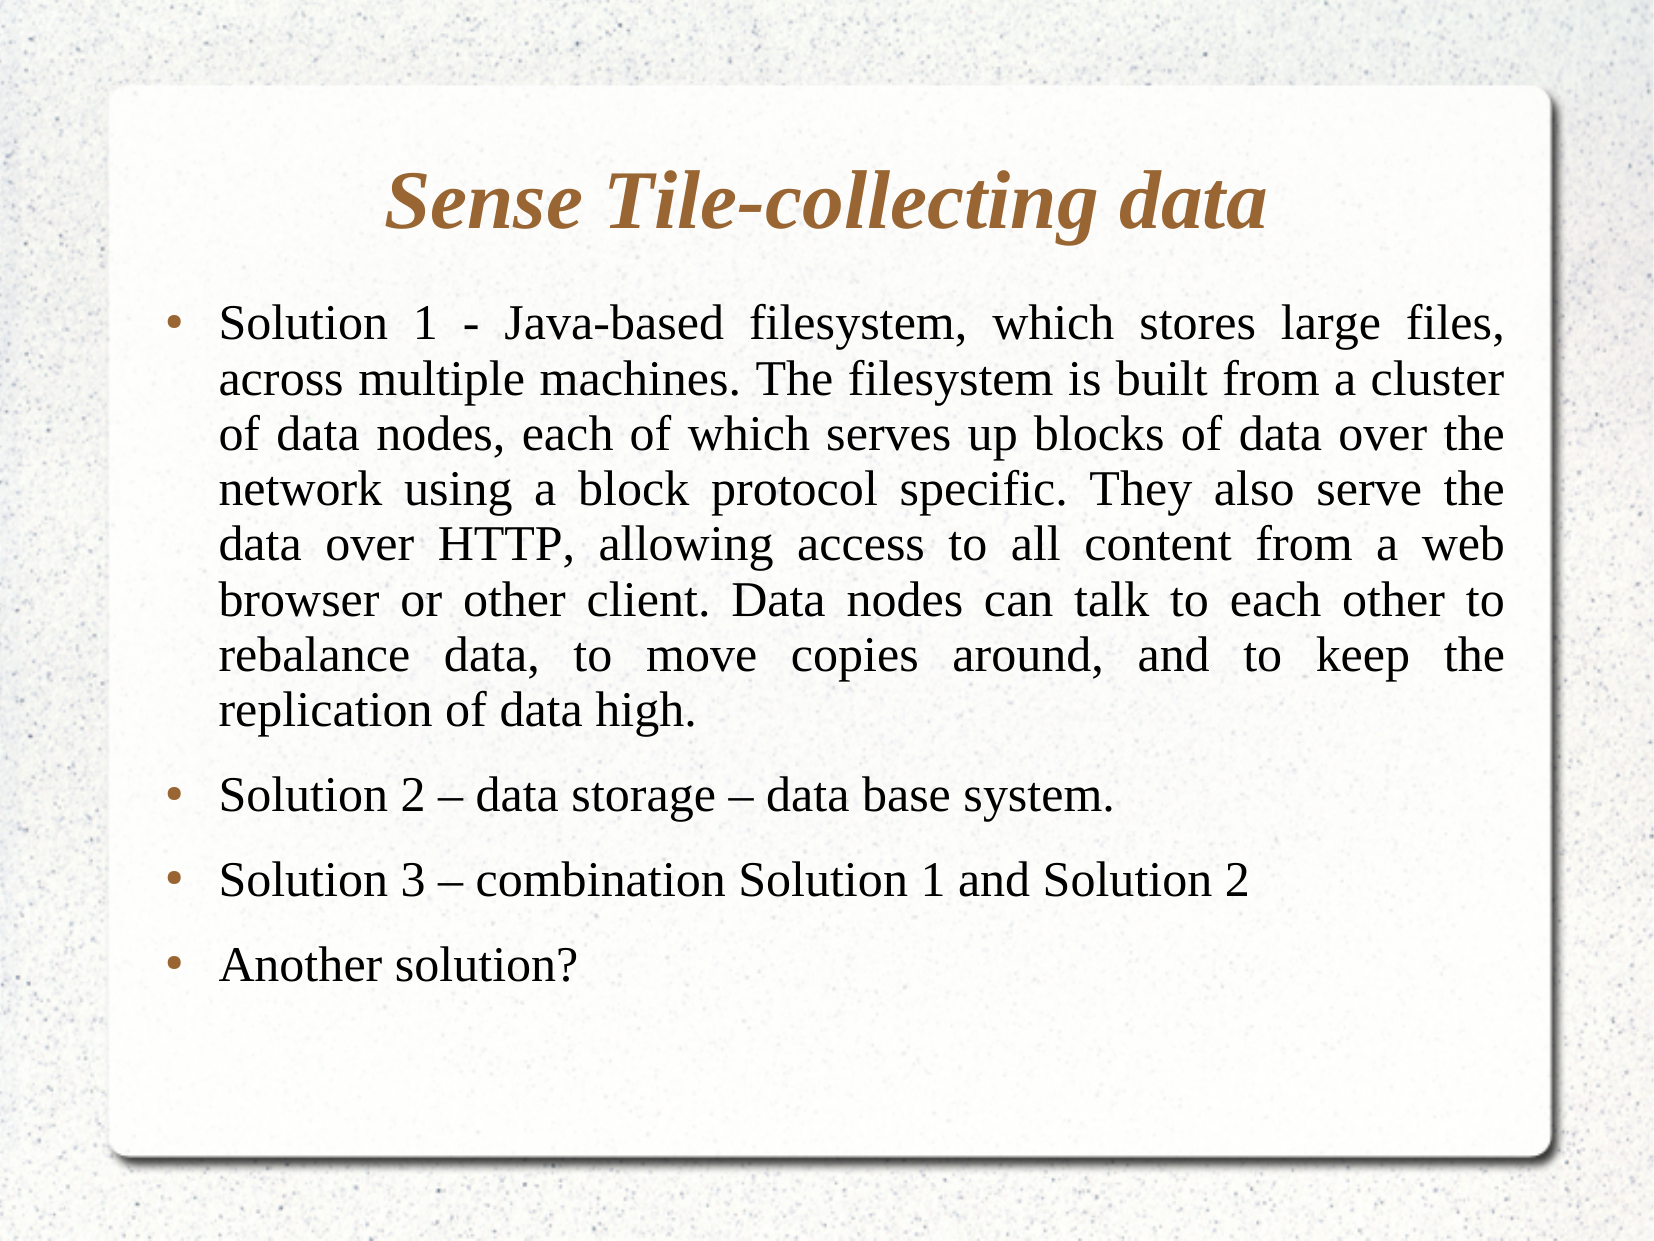

# Sense Tile-collecting data
Solution 1 - Java-based filesystem, which stores large files, across multiple machines. The filesystem is built from a cluster of data nodes, each of which serves up blocks of data over the network using a block protocol specific. They also serve the data over HTTP, allowing access to all content from a web browser or other client. Data nodes can talk to each other to rebalance data, to move copies around, and to keep the replication of data high.
Solution 2 – data storage – data base system.
Solution 3 – combination Solution 1 and Solution 2
Another solution?